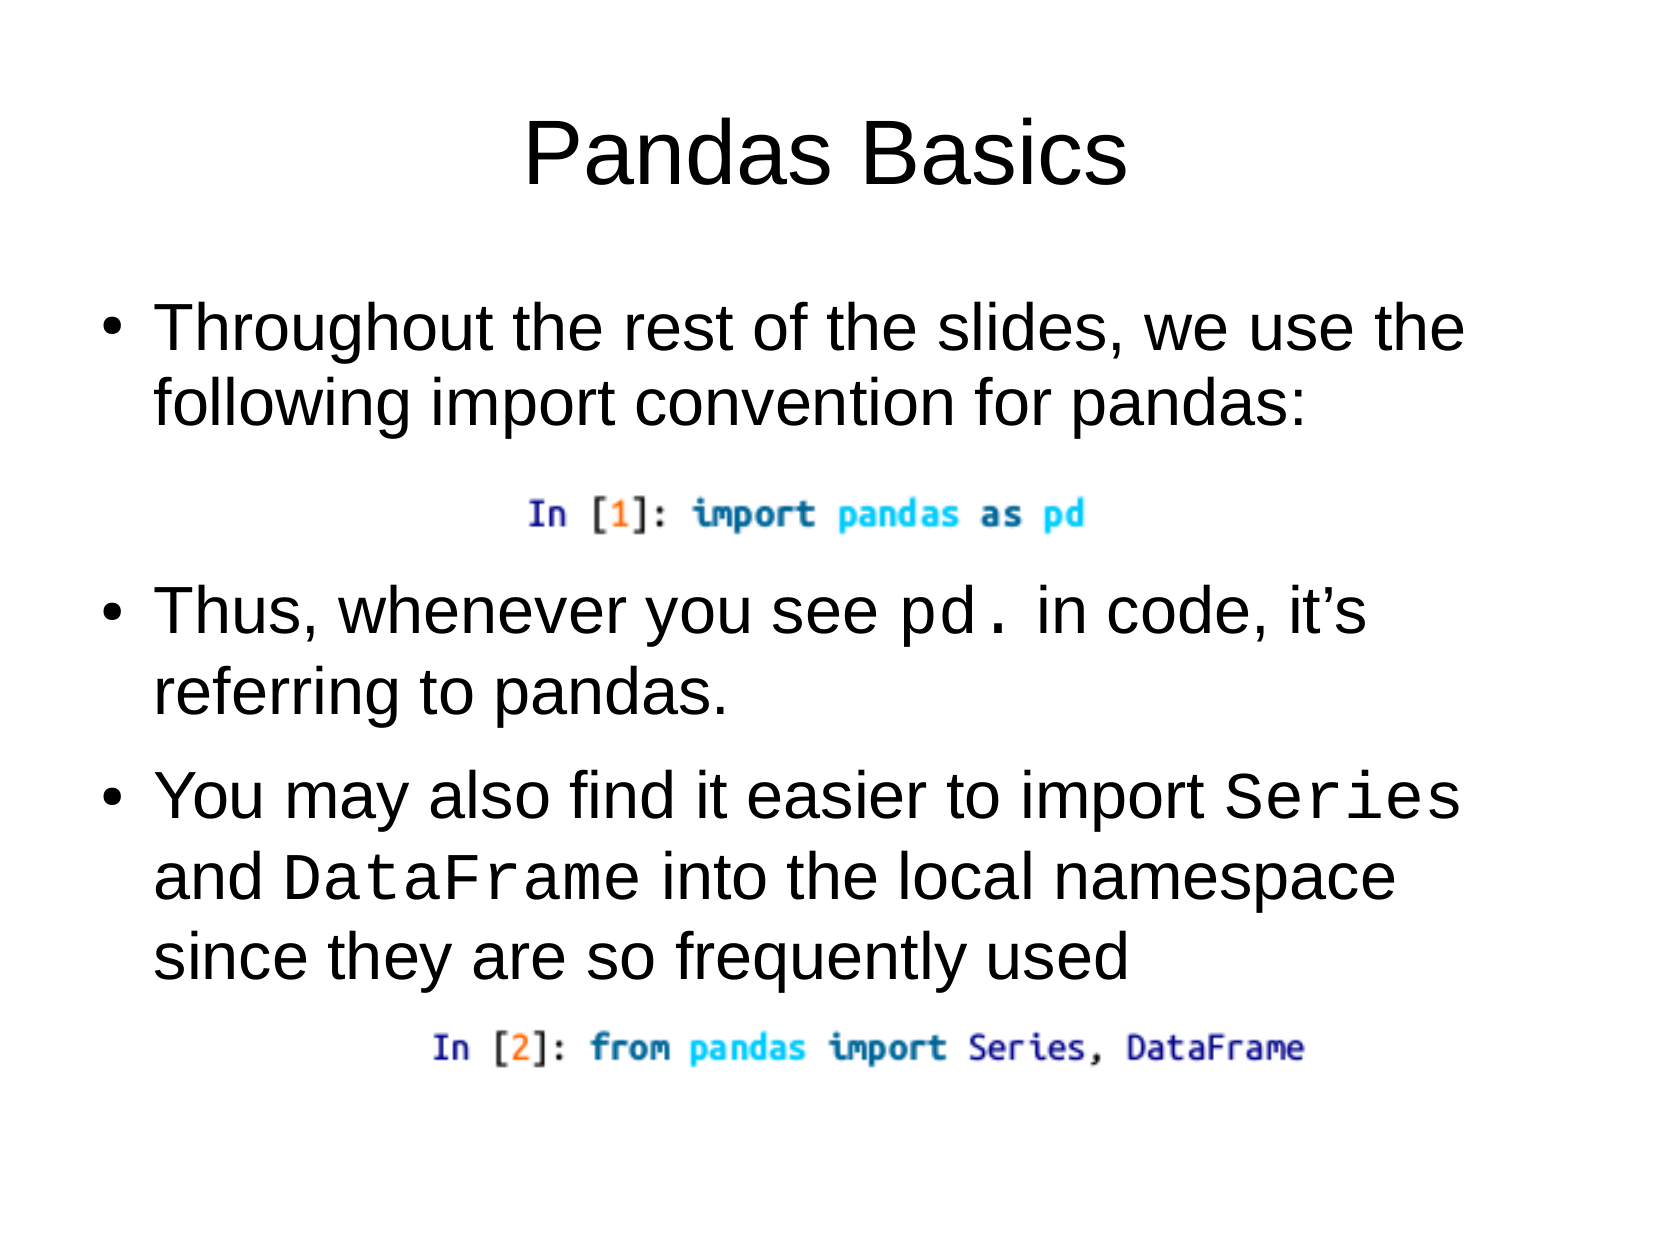

# Pandas Basics
Throughout the rest of the slides, we use the following import convention for pandas:
Thus, whenever you see pd. in code, it’s referring to pandas.
You may also find it easier to import Series and DataFrame into the local namespace since they are so frequently used